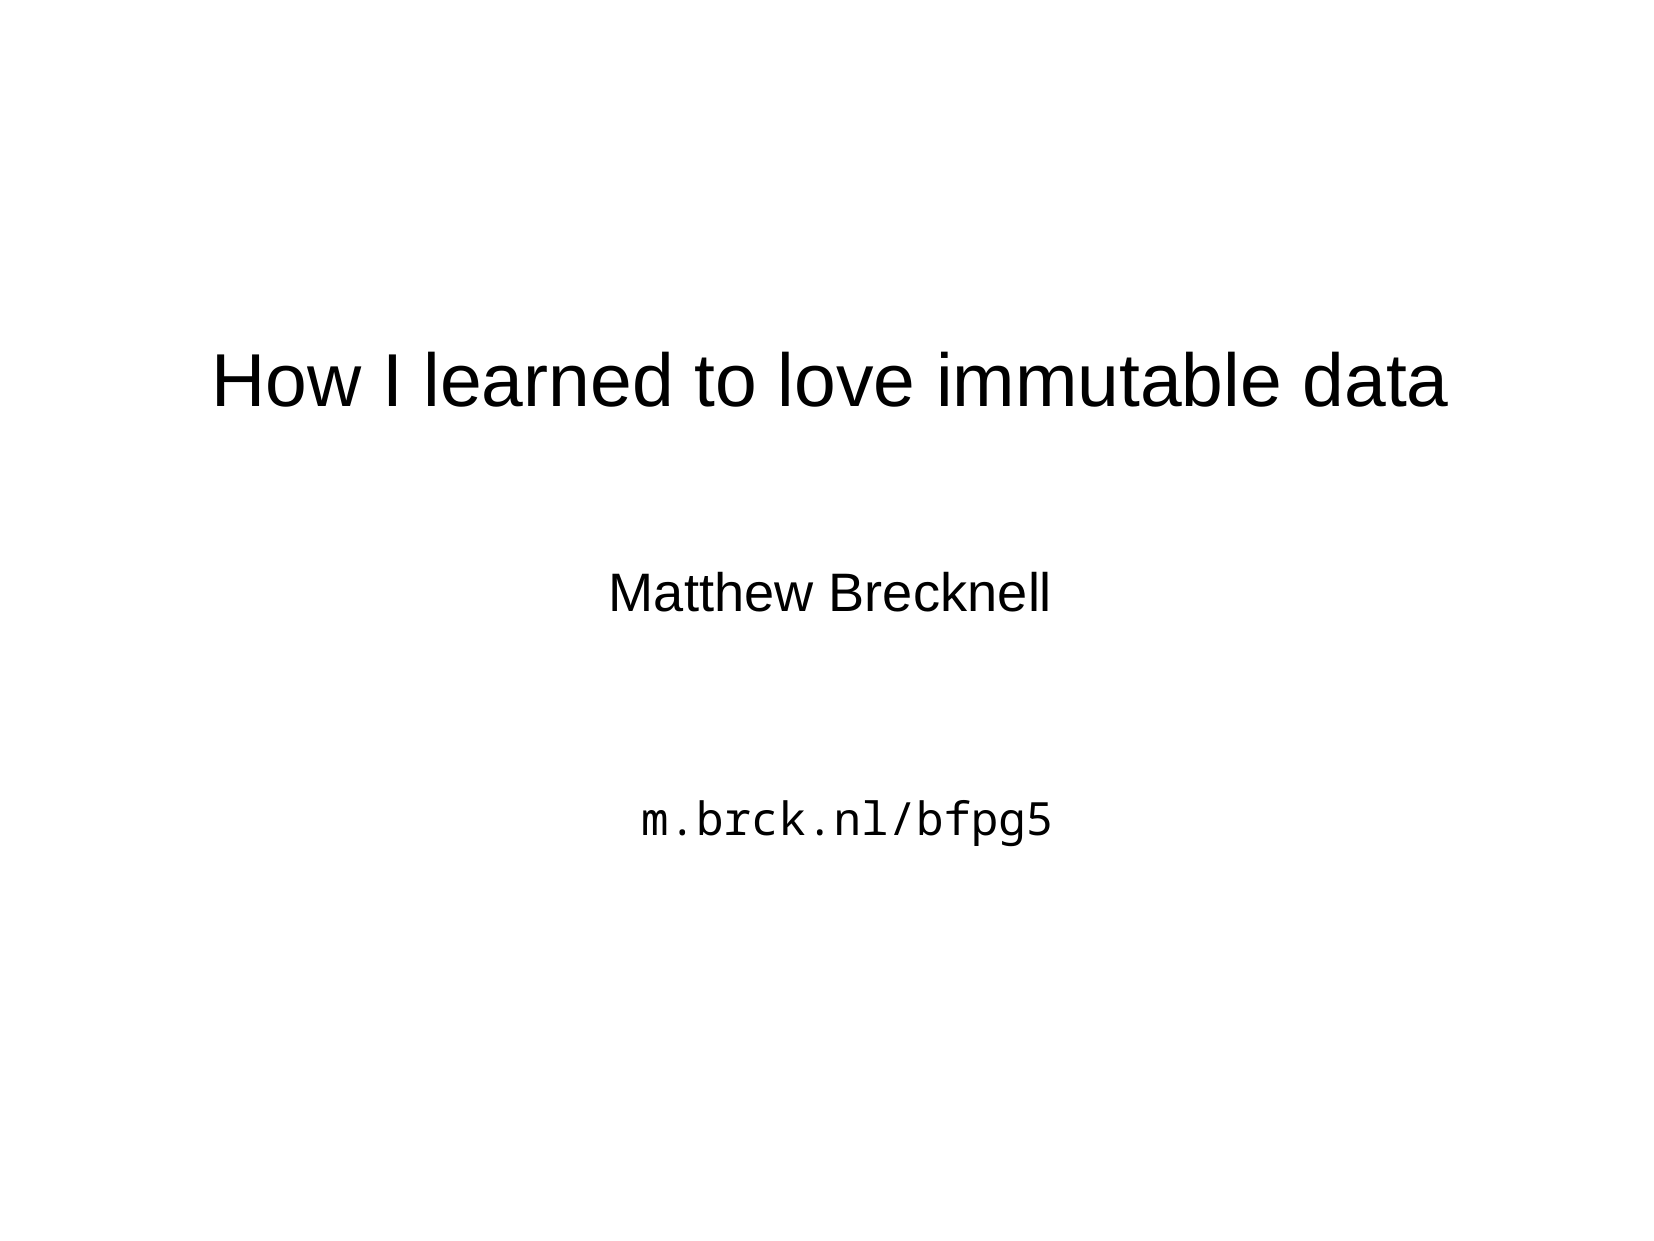

How I learned to love immutable data
Matthew Brecknell
m.brck.nl/bfpg5